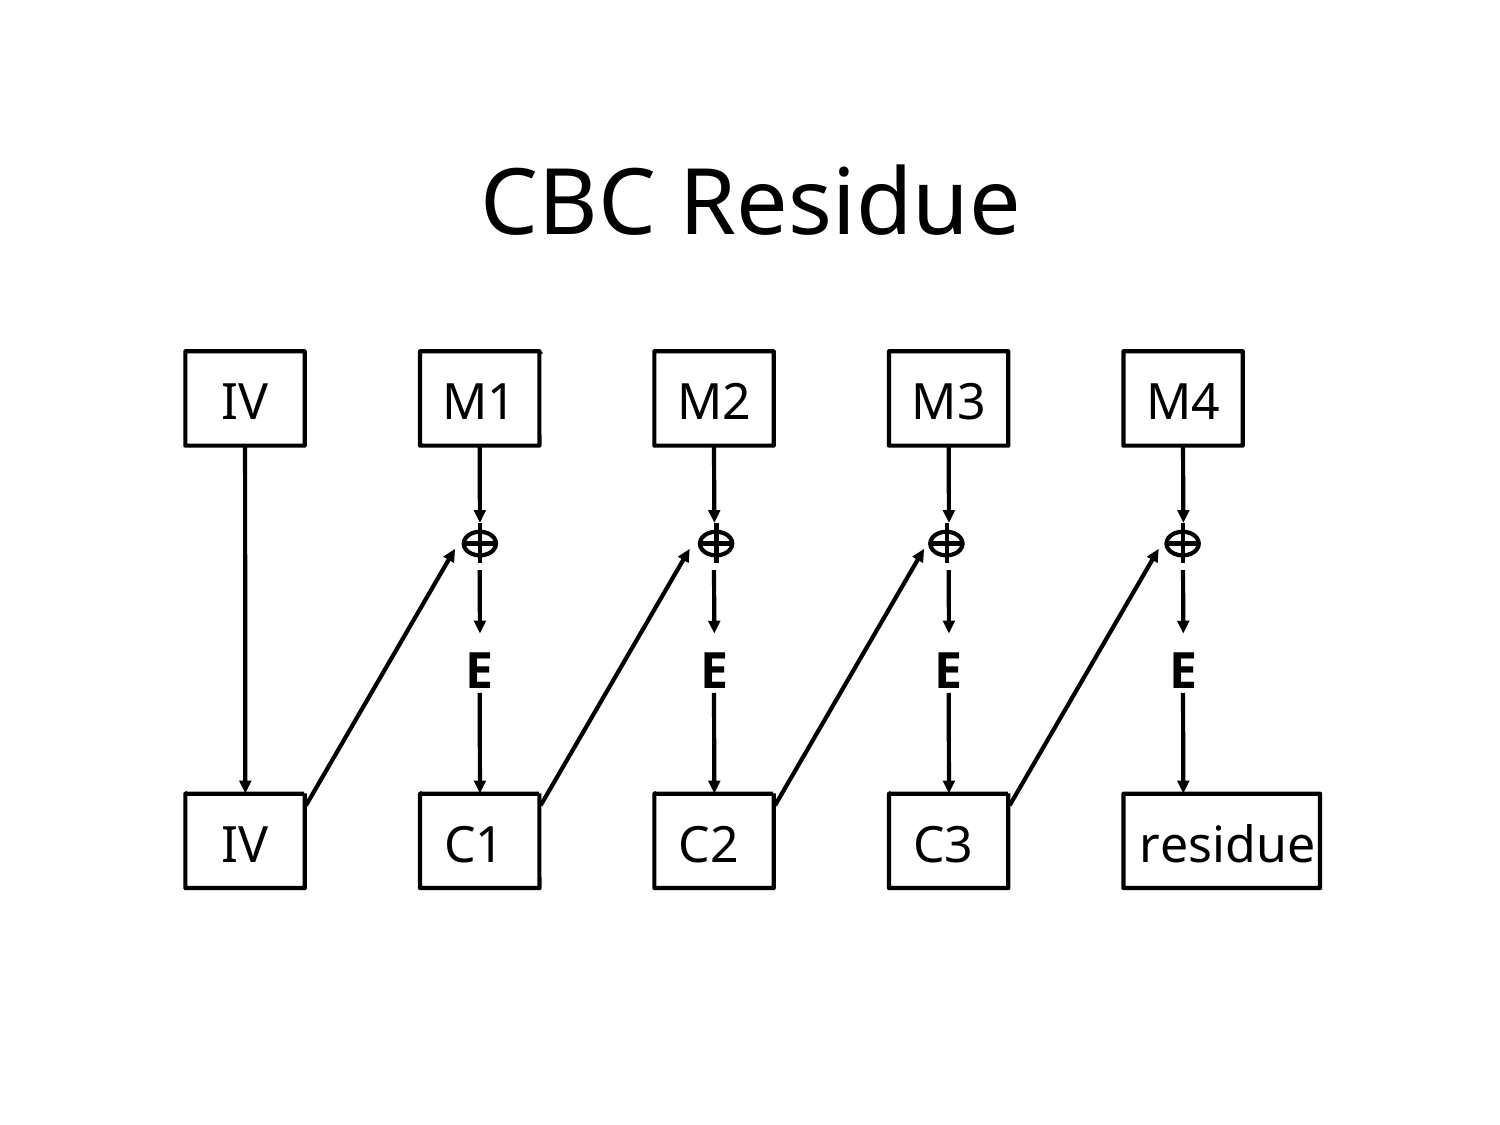

# CBC Residue
IV
M1
M2
M3
M4
E
E
E
E
IV
C1
C2
C3
residue